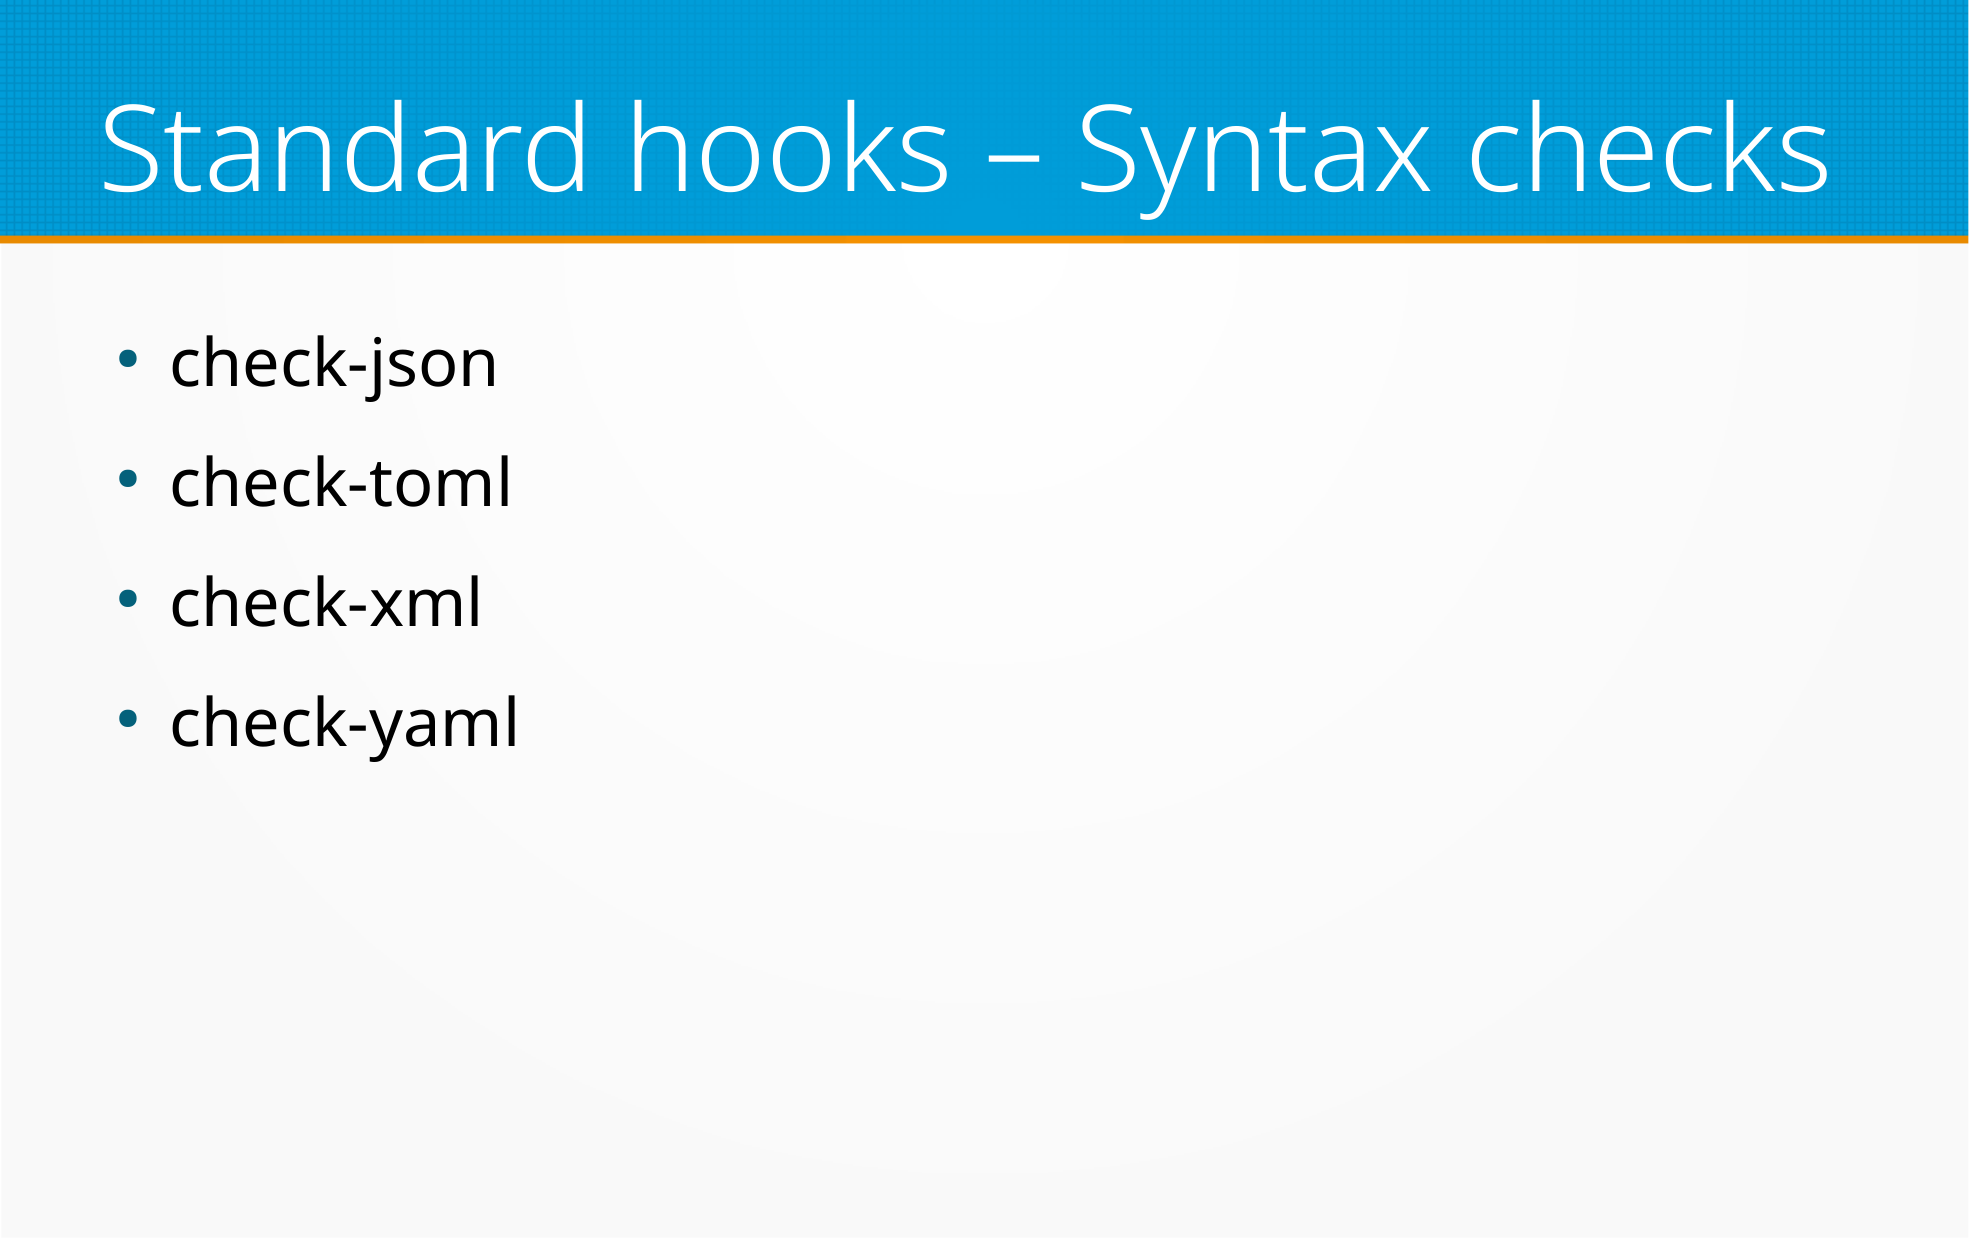

# Standard hooks – Syntax checks
check-json
check-toml
check-xml
check-yaml